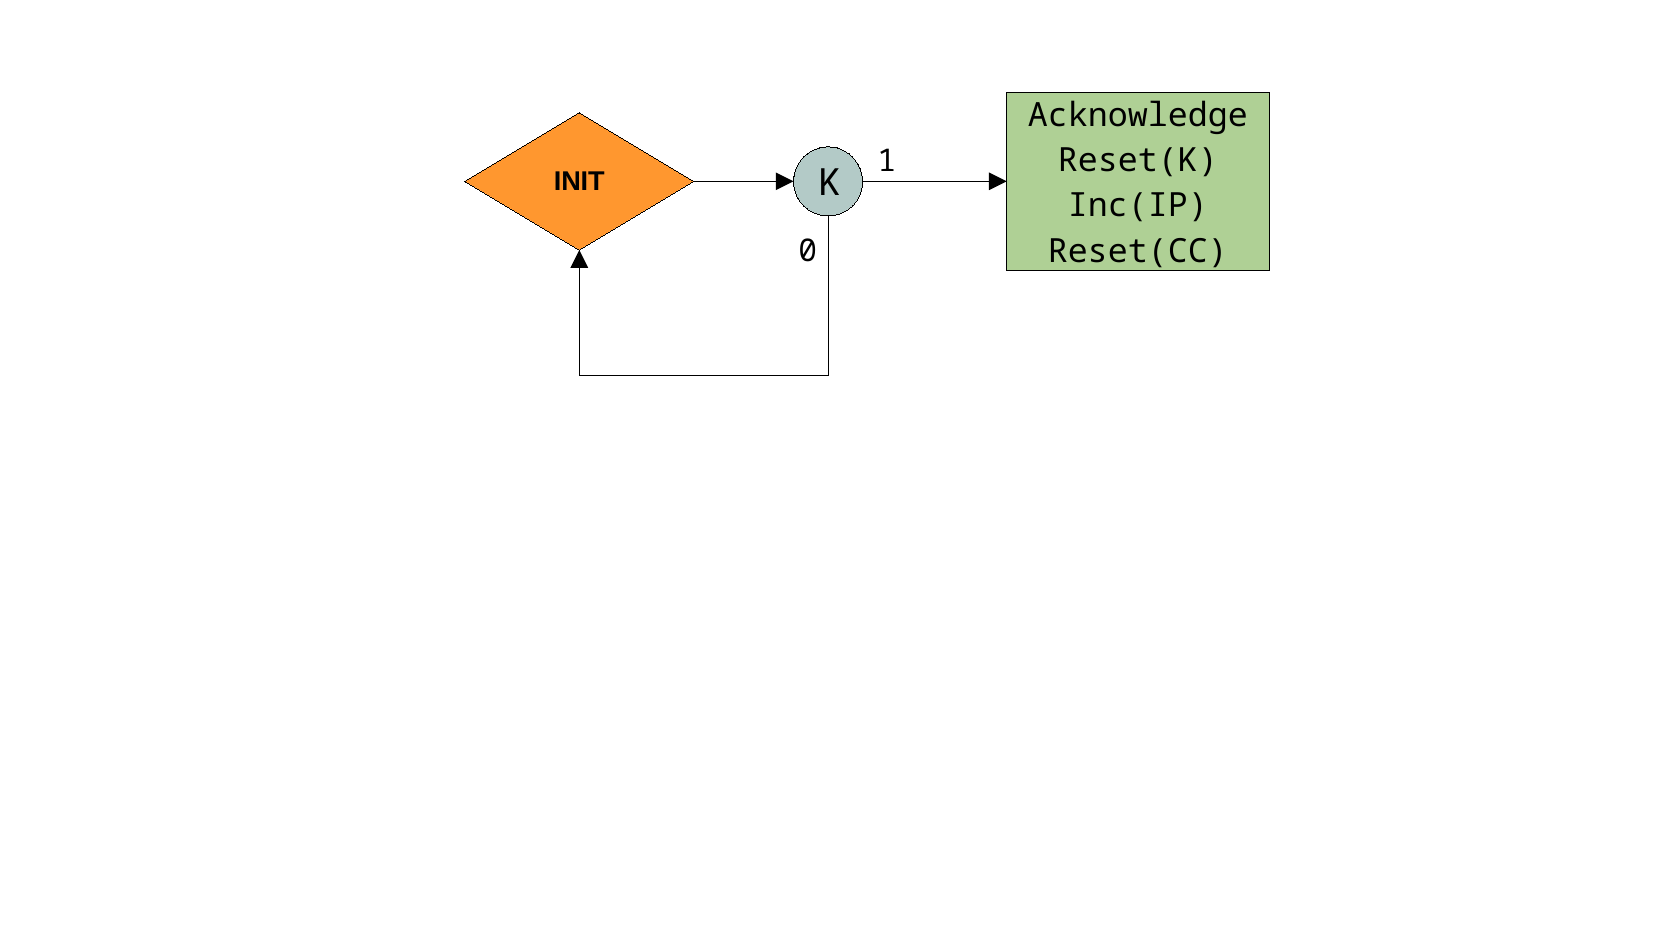

Acknowledge
Reset(K)
Inc(IP)
Reset(CC)
INIT
1
K
0